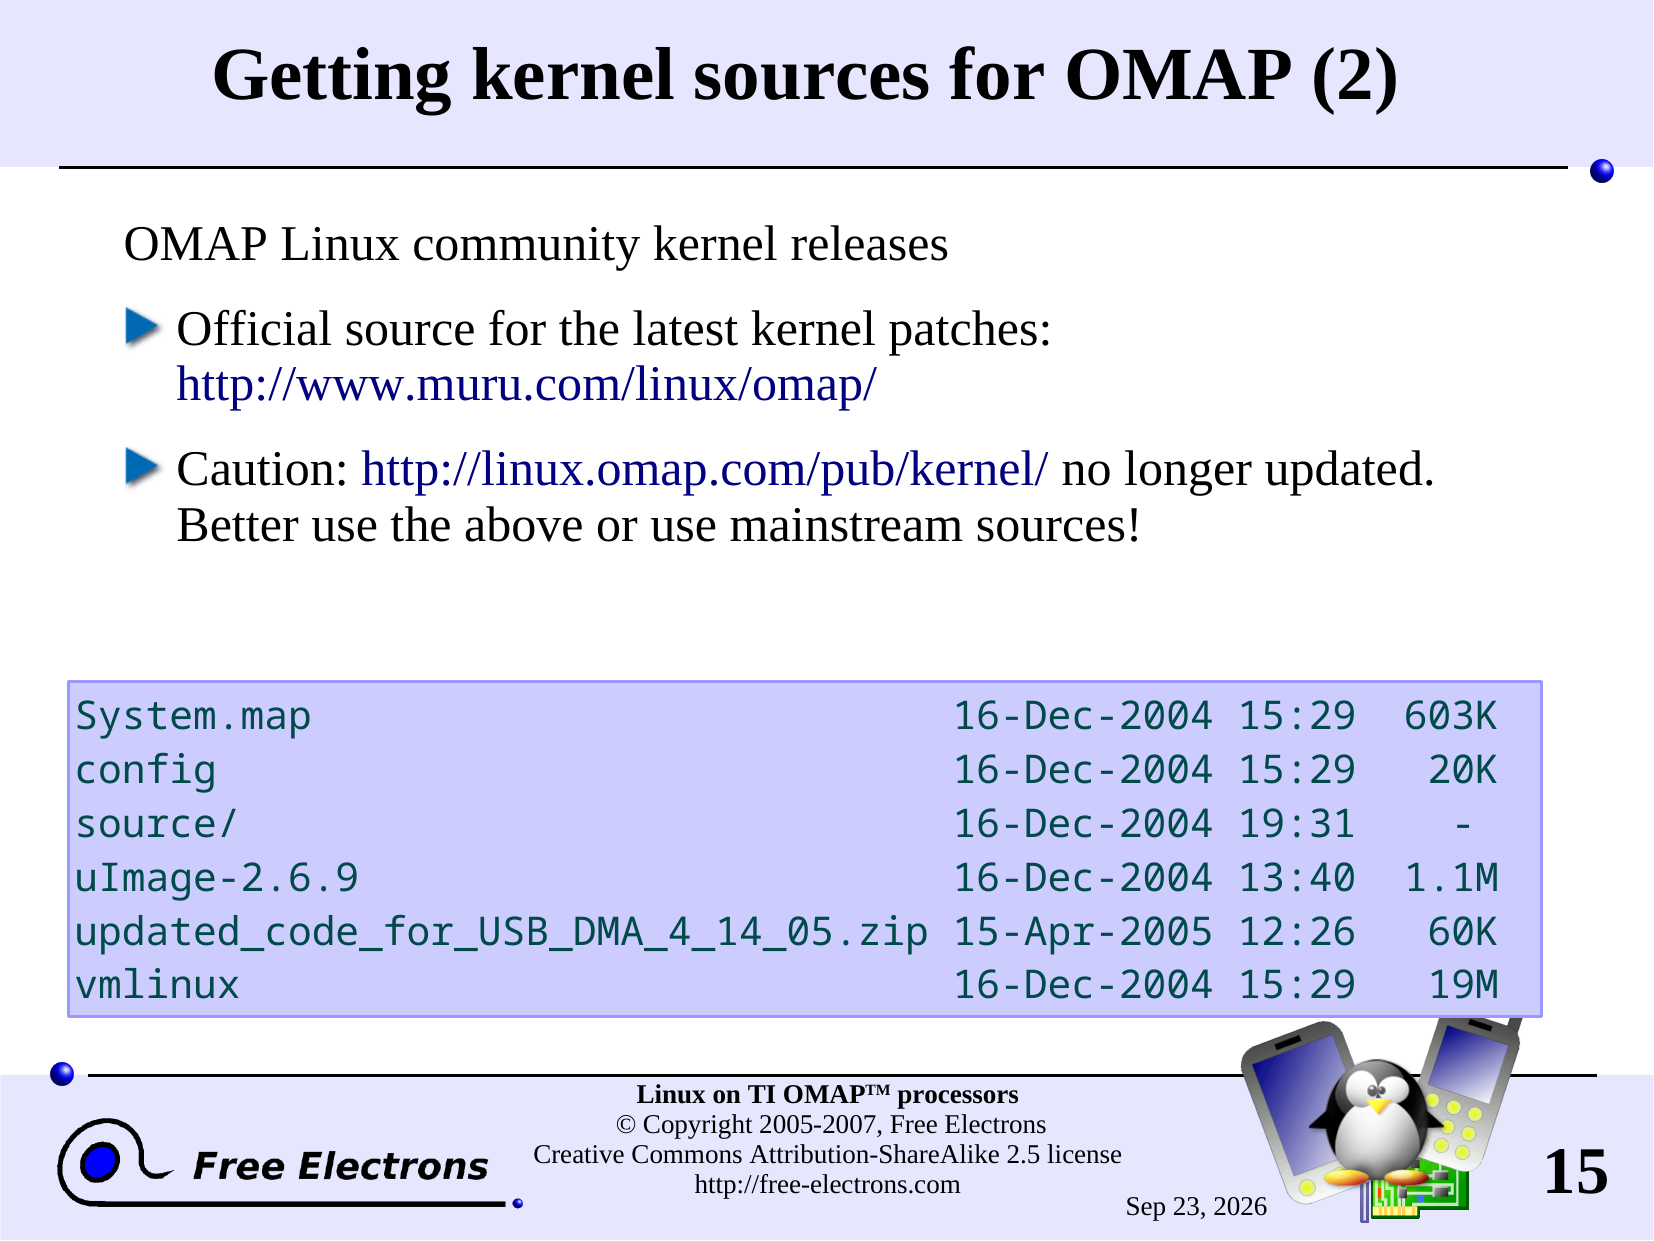

# Getting kernel sources for OMAP (2)
OMAP Linux community kernel releases
Official source for the latest kernel patches:
http://www.muru.com/linux/omap/
Caution: http://linux.omap.com/pub/kernel/ no longer updated. Better use the above or use mainstream sources!
System.map 16-Dec-2004 15:29 603K
config 16-Dec-2004 15:29 20K
source/ 16-Dec-2004 19:31 -
uImage-2.6.9 16-Dec-2004 13:40 1.1M
updated_code_for_USB_DMA_4_14_05.zip 15-Apr-2005 12:26 60K
vmlinux 16-Dec-2004 15:29 19M